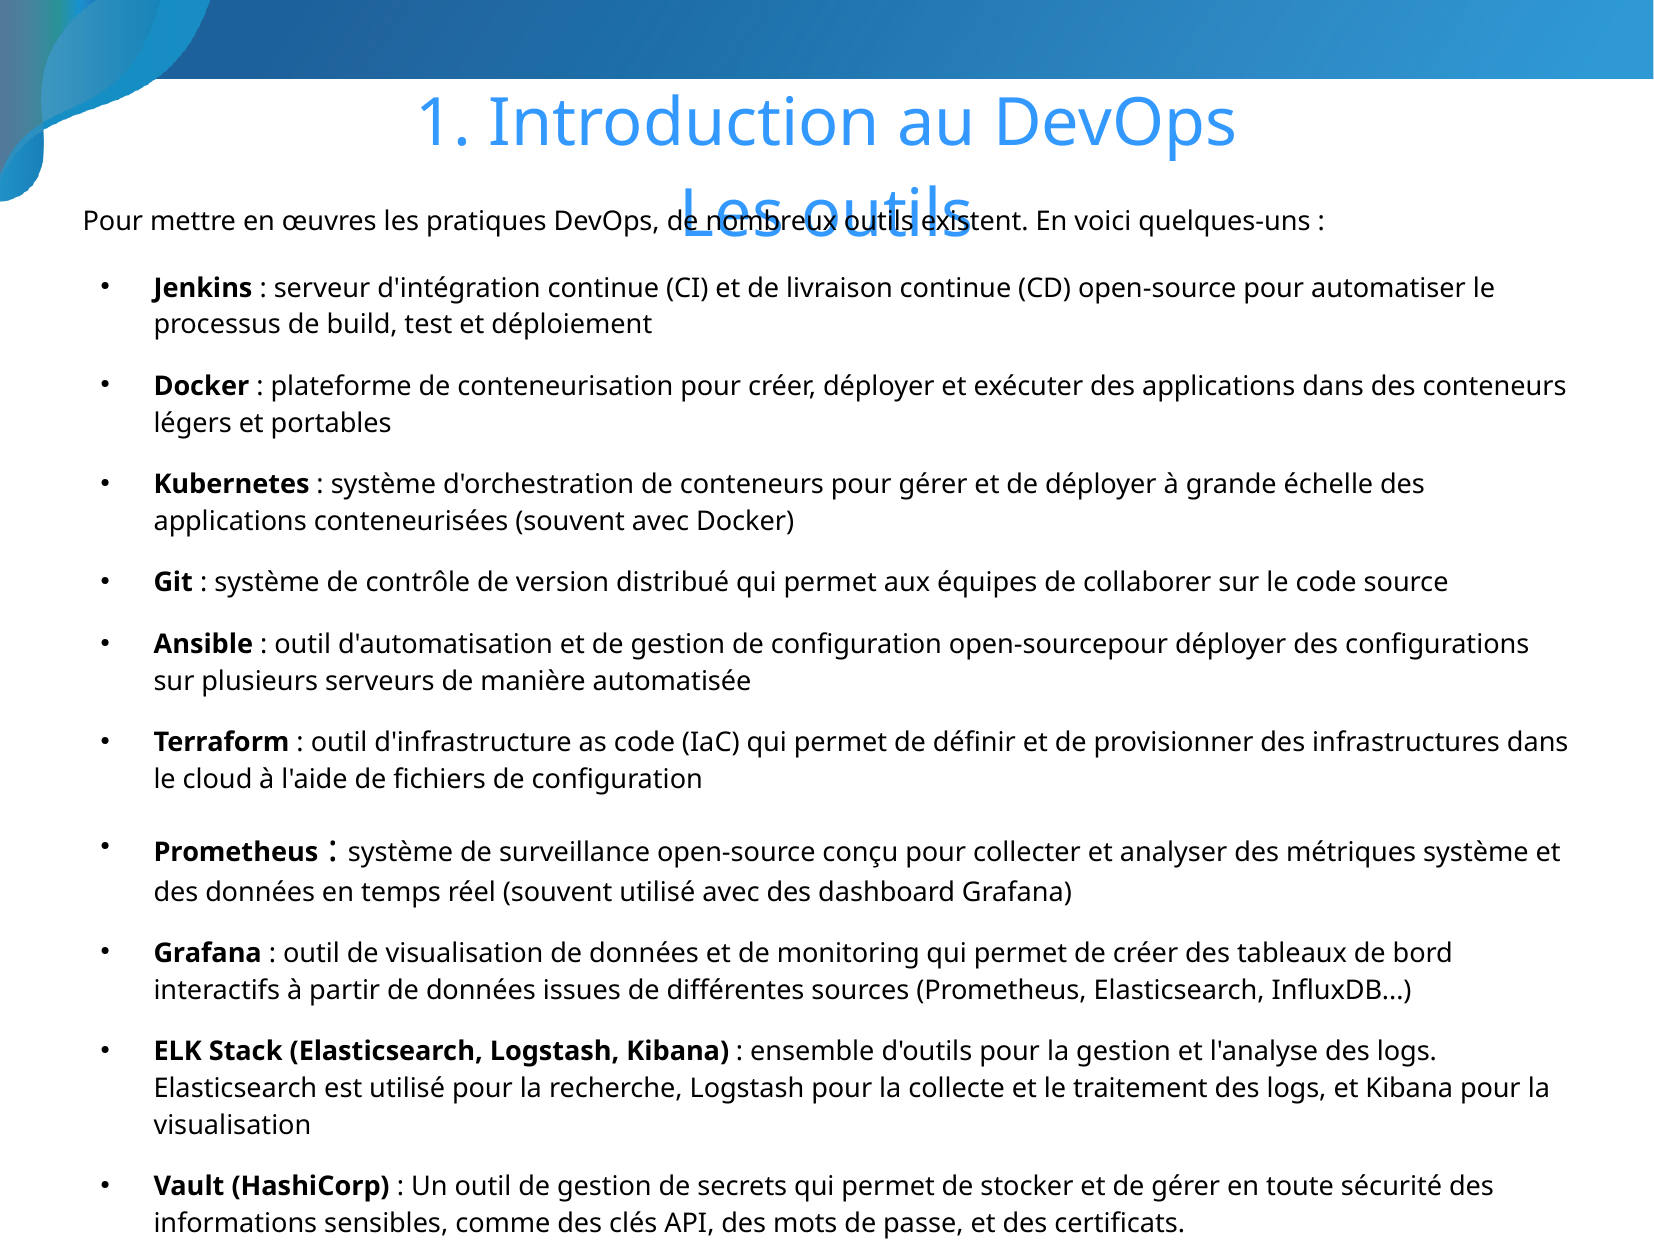

# 1. Introduction au DevOps Les outils
Pour mettre en œuvres les pratiques DevOps, de nombreux outils existent. En voici quelques-uns :
Jenkins : serveur d'intégration continue (CI) et de livraison continue (CD) open-source pour automatiser le processus de build, test et déploiement
Docker : plateforme de conteneurisation pour créer, déployer et exécuter des applications dans des conteneurs légers et portables
Kubernetes : système d'orchestration de conteneurs pour gérer et de déployer à grande échelle des applications conteneurisées (souvent avec Docker)
Git : système de contrôle de version distribué qui permet aux équipes de collaborer sur le code source
Ansible : outil d'automatisation et de gestion de configuration open-sourcepour déployer des configurations sur plusieurs serveurs de manière automatisée
Terraform : outil d'infrastructure as code (IaC) qui permet de définir et de provisionner des infrastructures dans le cloud à l'aide de fichiers de configuration
Prometheus : système de surveillance open-source conçu pour collecter et analyser des métriques système et des données en temps réel (souvent utilisé avec des dashboard Grafana)
Grafana : outil de visualisation de données et de monitoring qui permet de créer des tableaux de bord interactifs à partir de données issues de différentes sources (Prometheus, Elasticsearch, InfluxDB...)
ELK Stack (Elasticsearch, Logstash, Kibana) : ensemble d'outils pour la gestion et l'analyse des logs. Elasticsearch est utilisé pour la recherche, Logstash pour la collecte et le traitement des logs, et Kibana pour la visualisation
Vault (HashiCorp) : Un outil de gestion de secrets qui permet de stocker et de gérer en toute sécurité des informations sensibles, comme des clés API, des mots de passe, et des certificats.